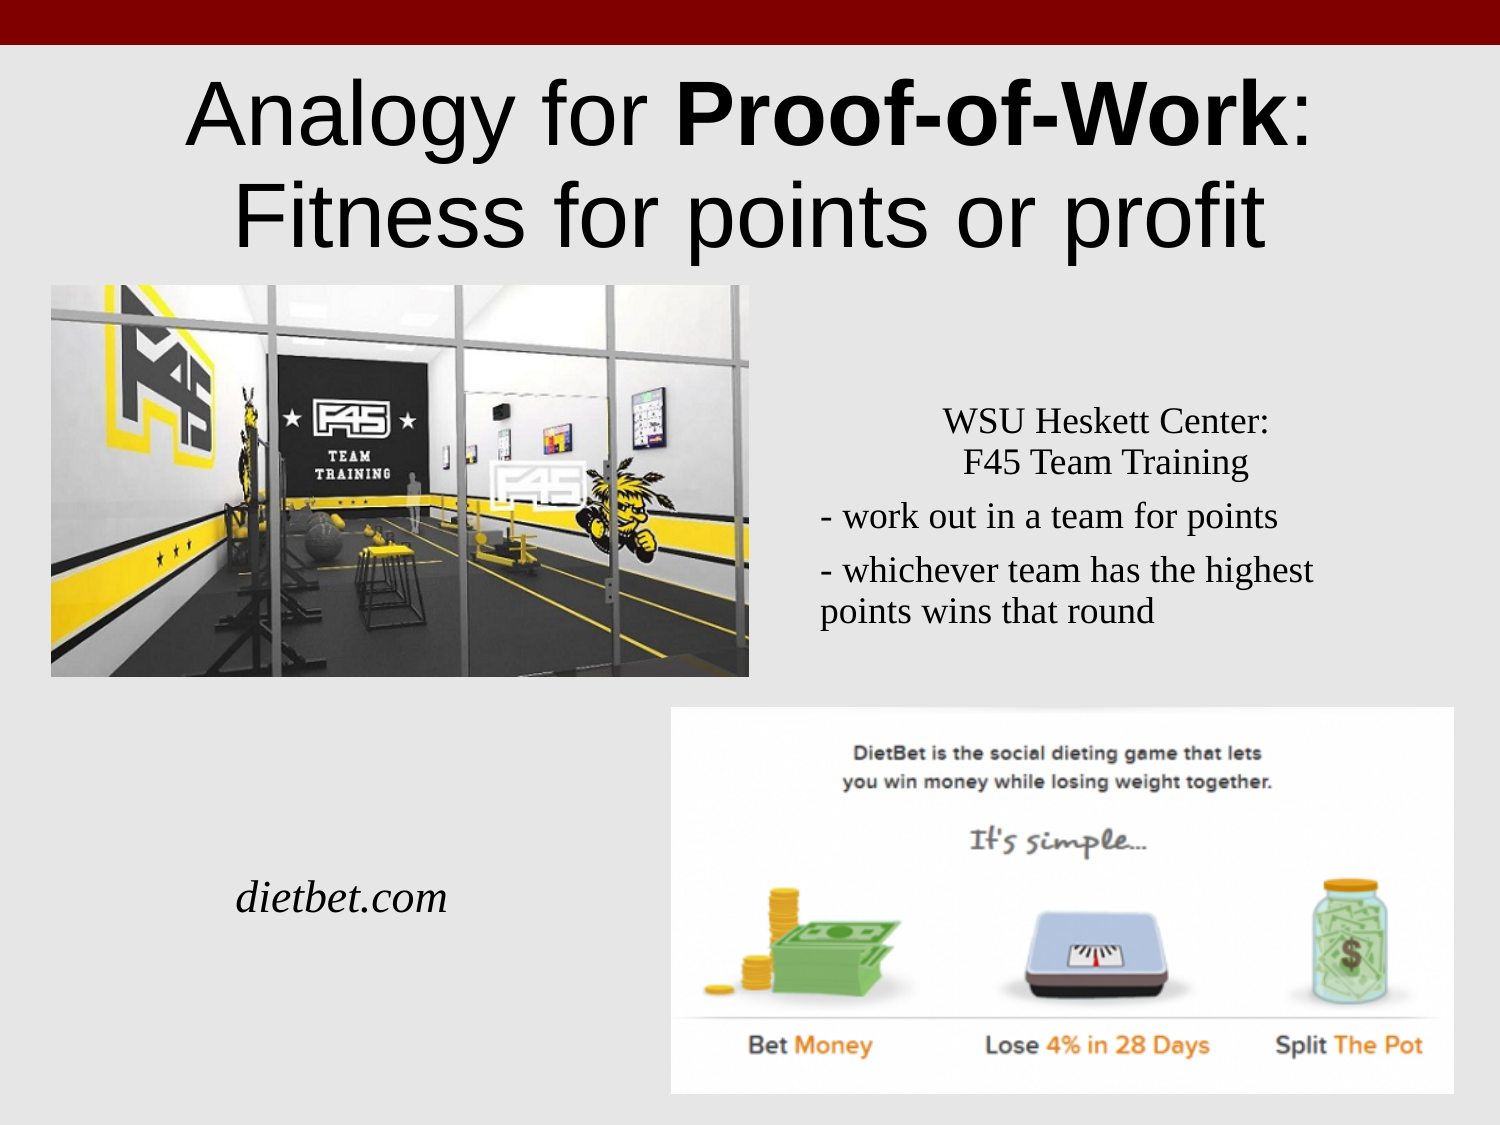

# Analogy for Proof-of-Work: Fitness for points or profit
WSU Heskett Center:
F45 Team Training
- work out in a team for points
- whichever team has the highest points wins that round
dietbet.com